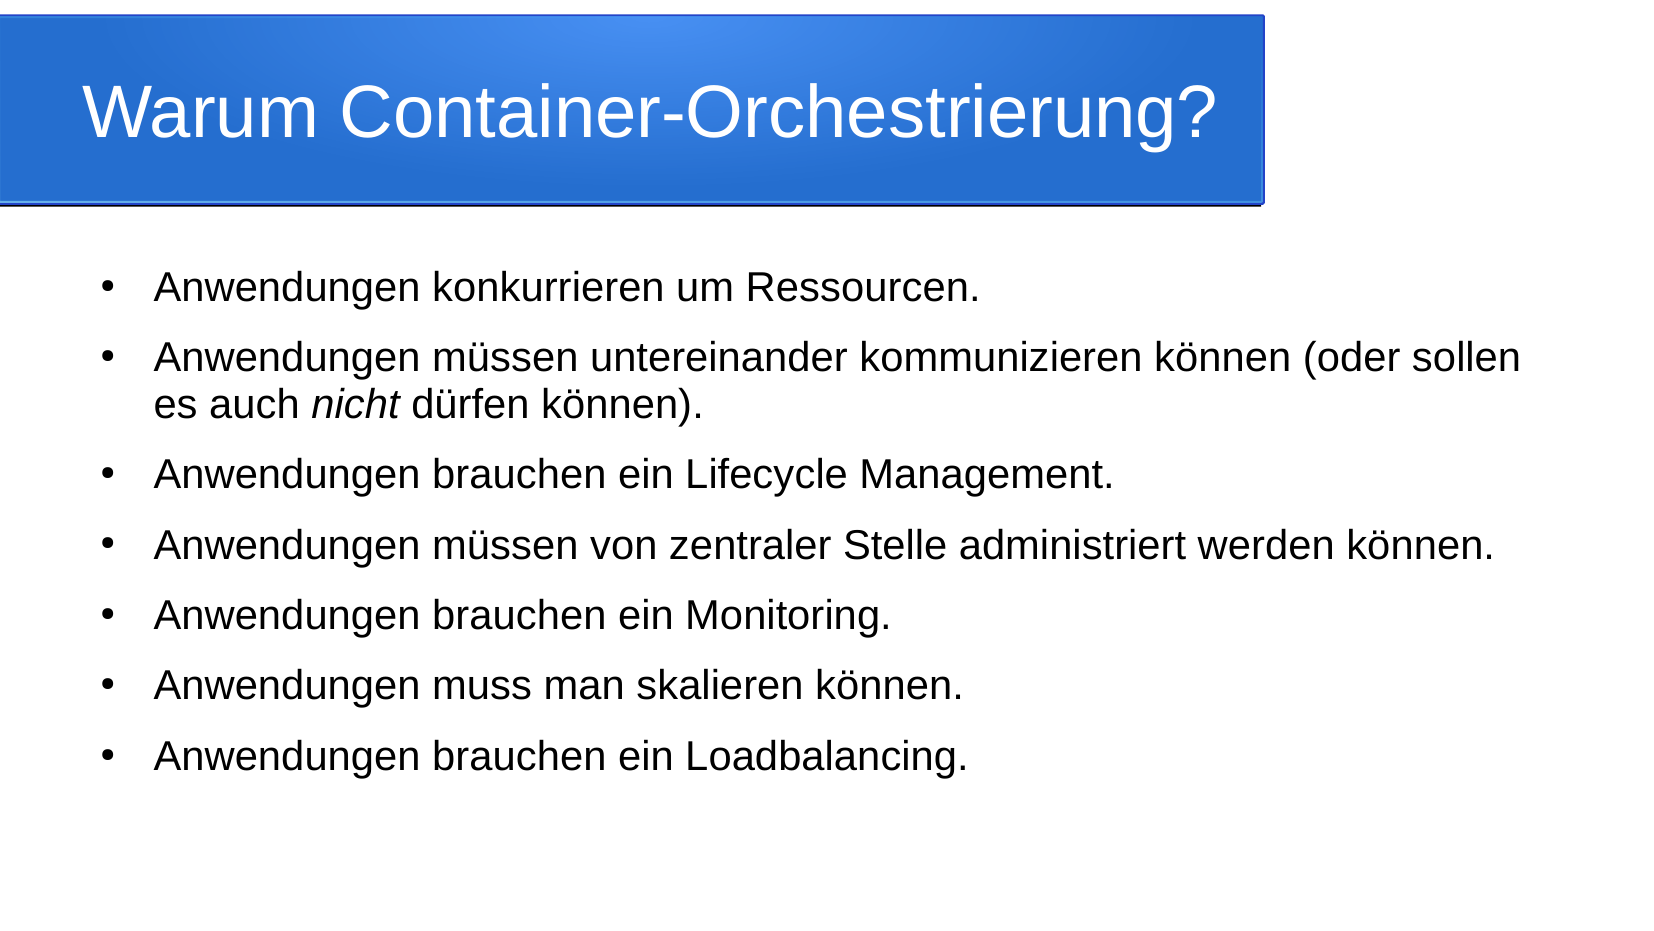

# Warum Container-Orchestrierung?
Anwendungen konkurrieren um Ressourcen.
Anwendungen müssen untereinander kommunizieren können (oder sollen es auch nicht dürfen können).
Anwendungen brauchen ein Lifecycle Management.
Anwendungen müssen von zentraler Stelle administriert werden können.
Anwendungen brauchen ein Monitoring.
Anwendungen muss man skalieren können.
Anwendungen brauchen ein Loadbalancing.